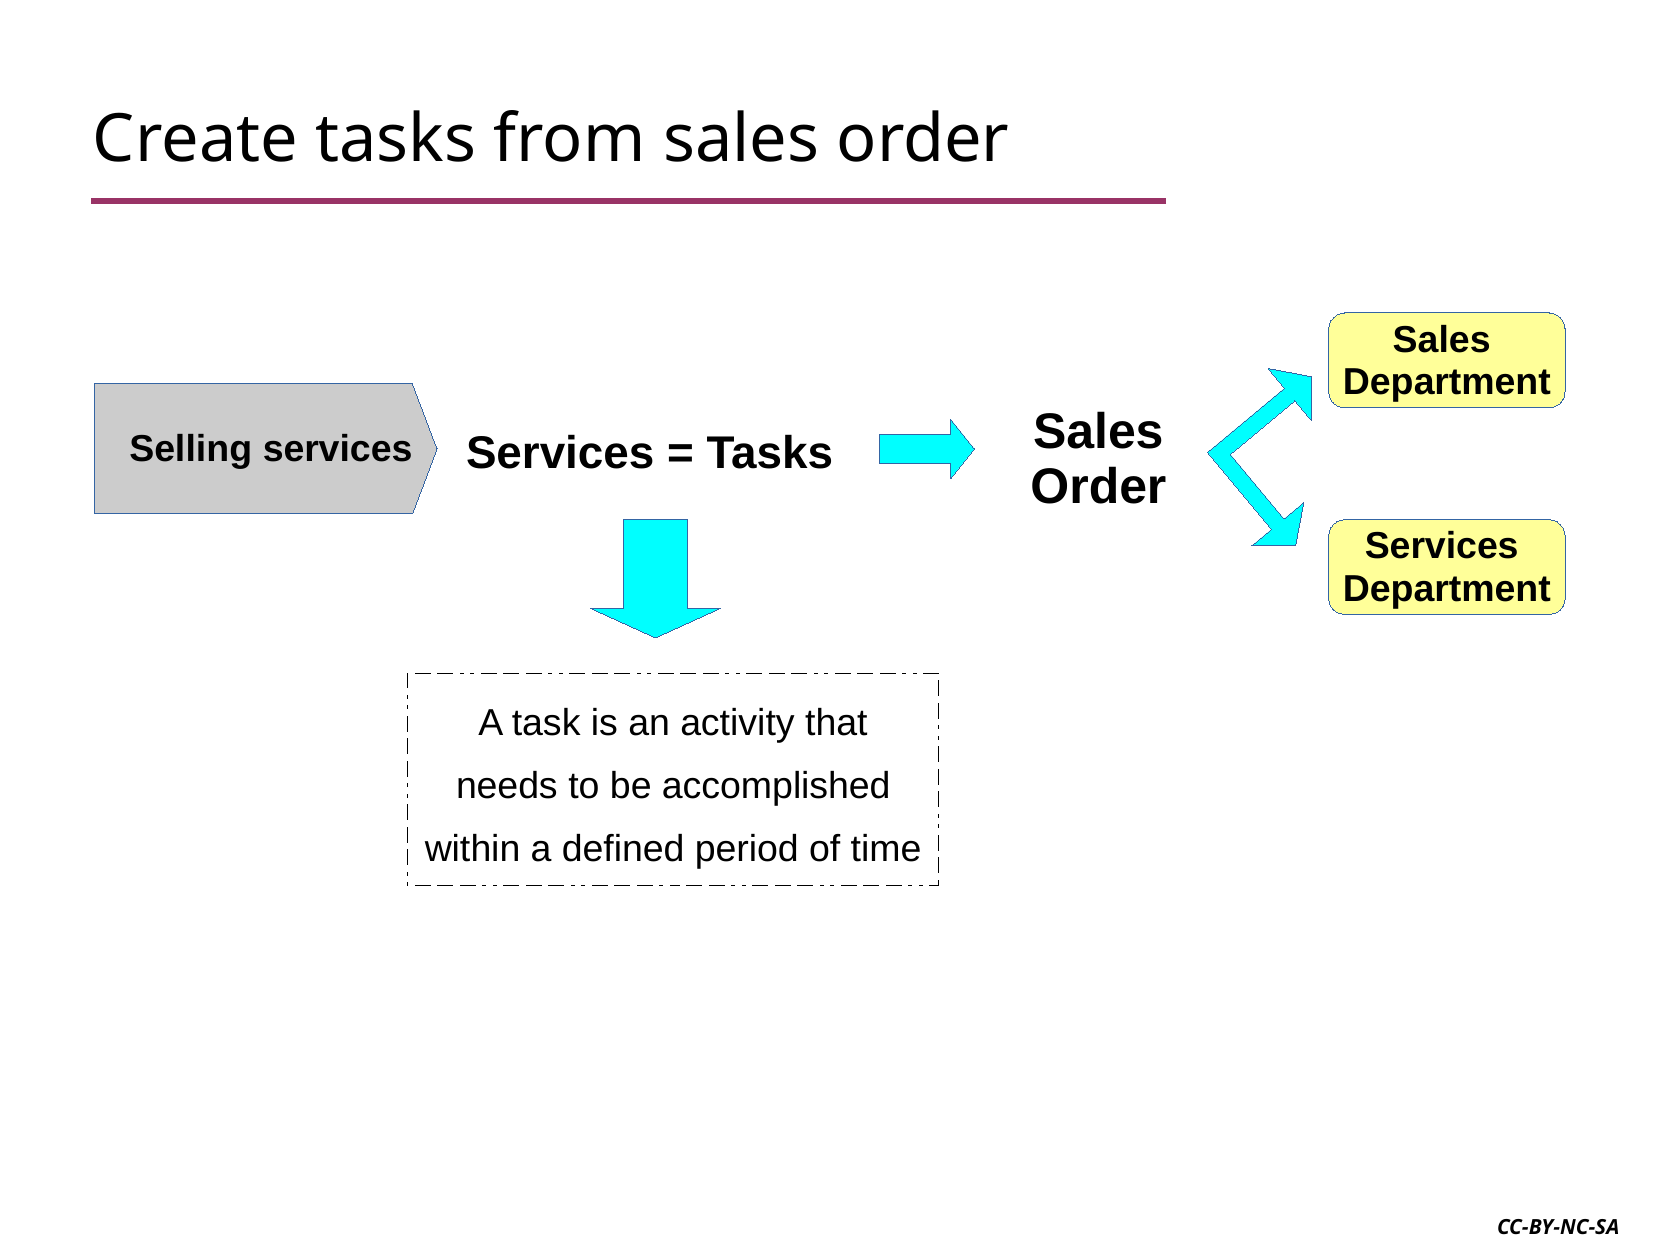

# Create tasks from sales order
Sales
Department
 Selling services
Sales Order
Services = Tasks
Services
Department
A task is an activity that needs to be accomplished within a defined period of time
CC-BY-NC-SA